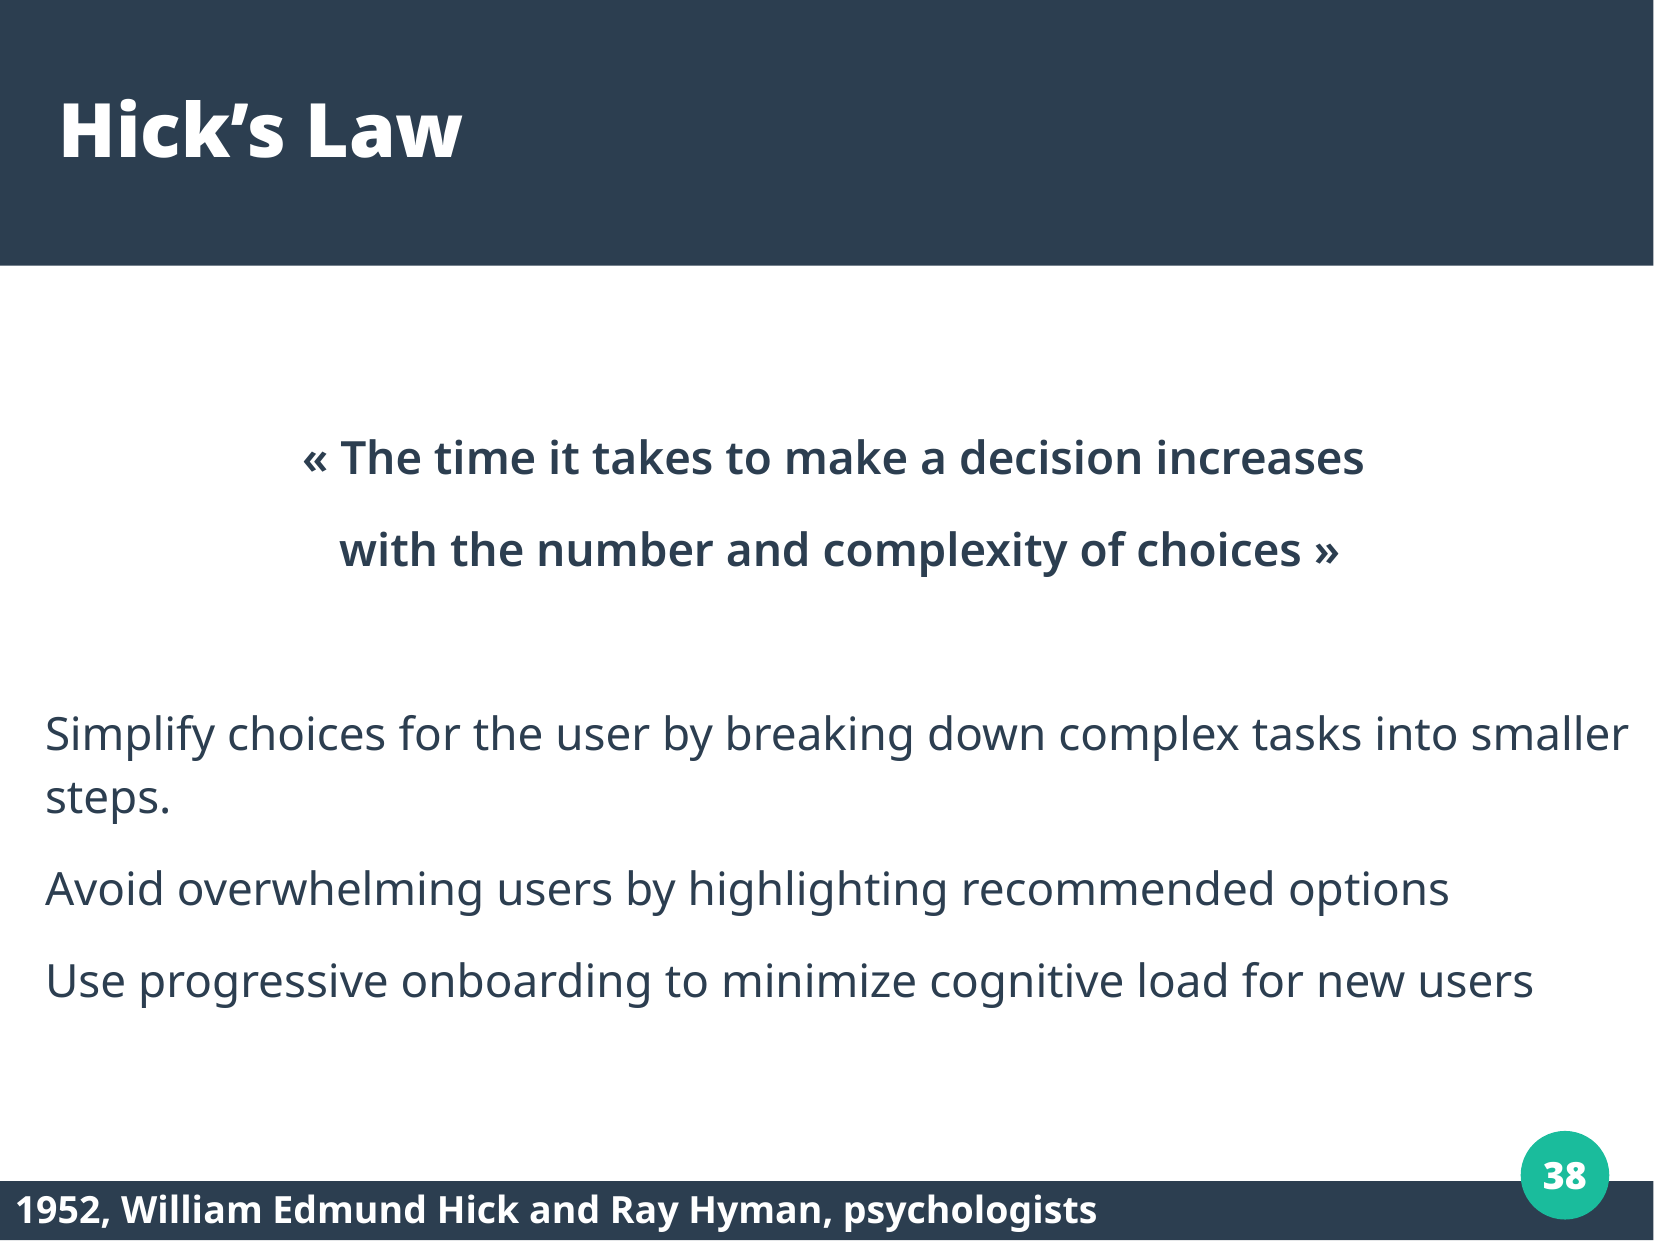

# Hick’s Law
« The time it takes to make a decision increases
with the number and complexity of choices »
Simplify choices for the user by breaking down complex tasks into smaller steps.
Avoid overwhelming users by highlighting recommended options
Use progressive onboarding to minimize cognitive load for new users
38
1952, William Edmund Hick and Ray Hyman, psychologists